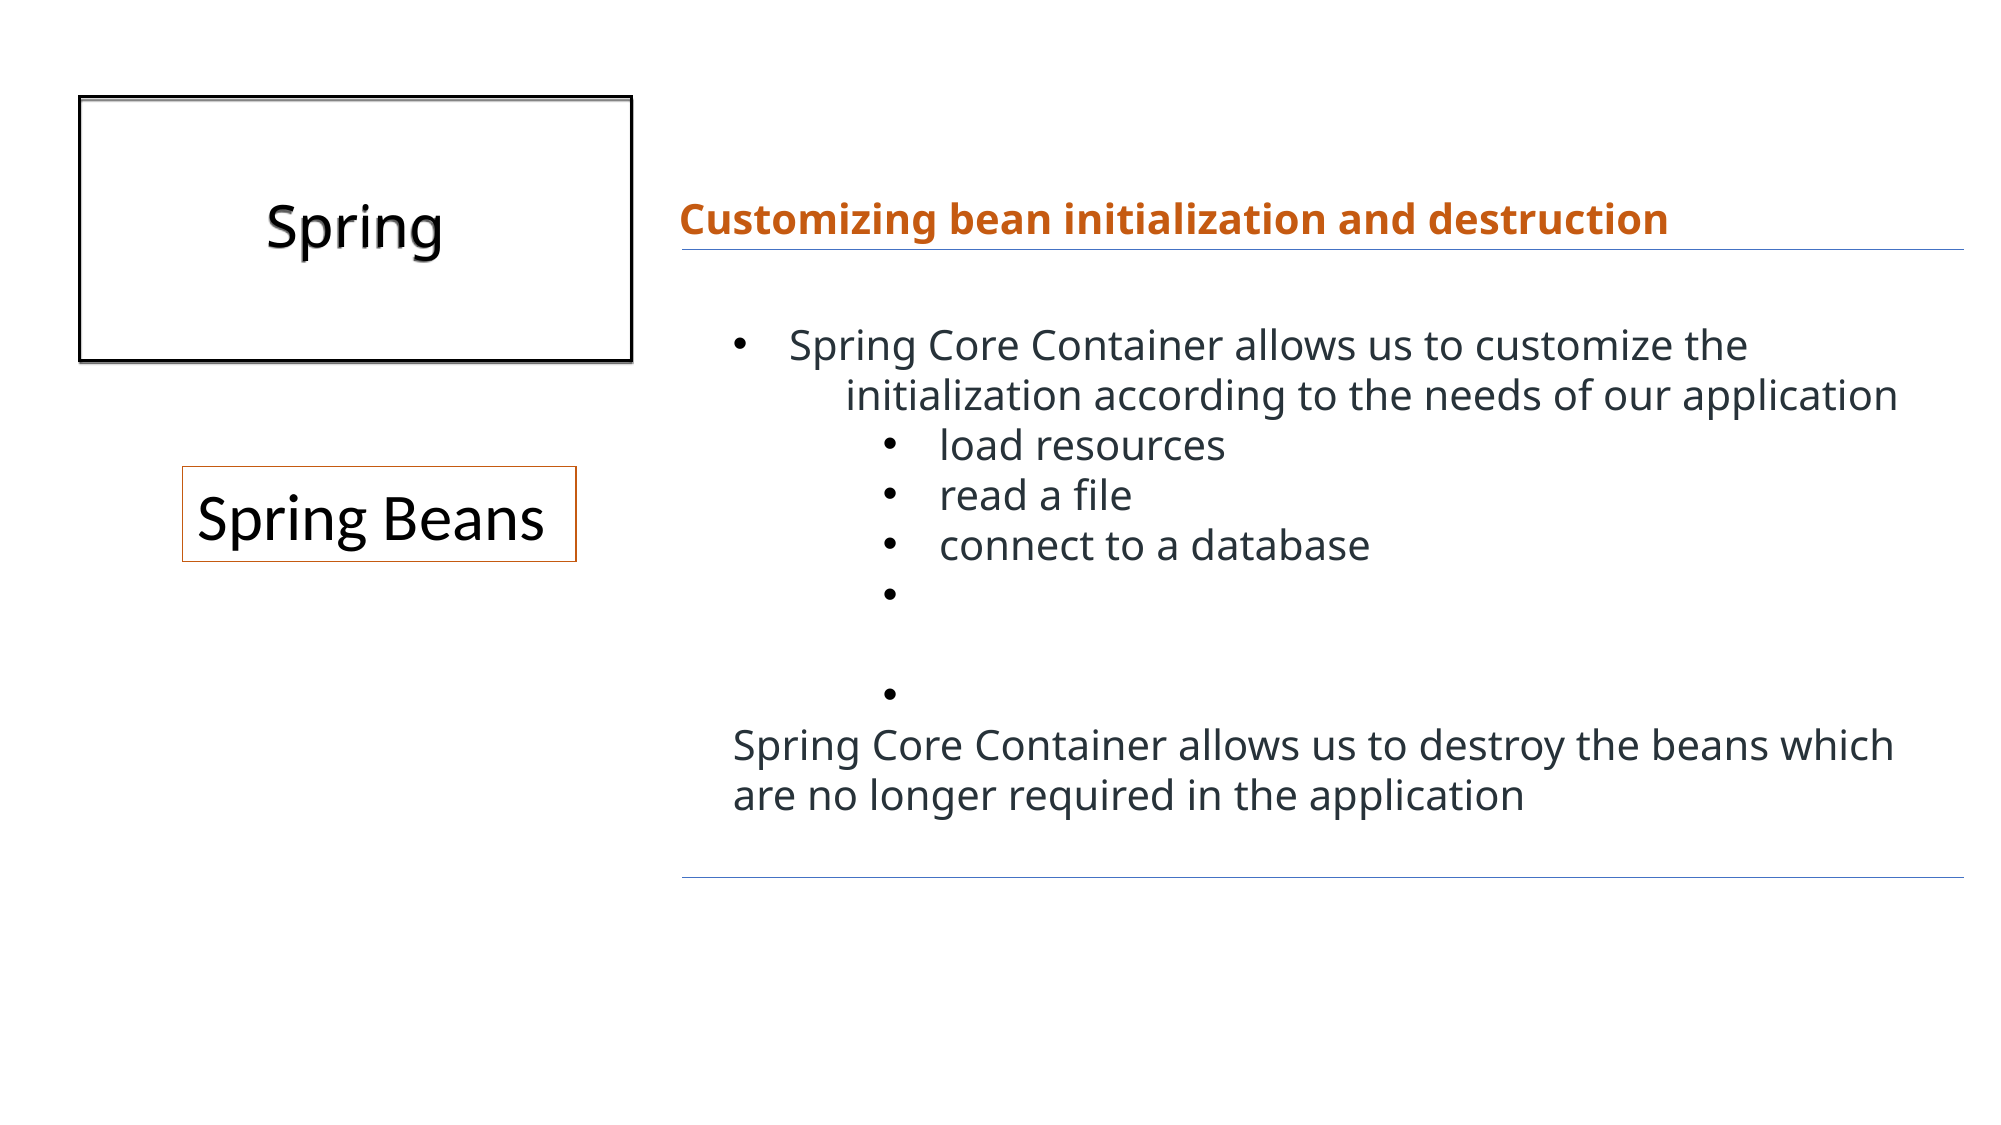

# Spring
Customizing bean initialization and destruction
Spring Core Container allows us to customize the initialization according to the needs of our application
load resources
read a file
connect to a database
Spring Core Container allows us to destroy the beans which are no longer required in the application
Spring Beans